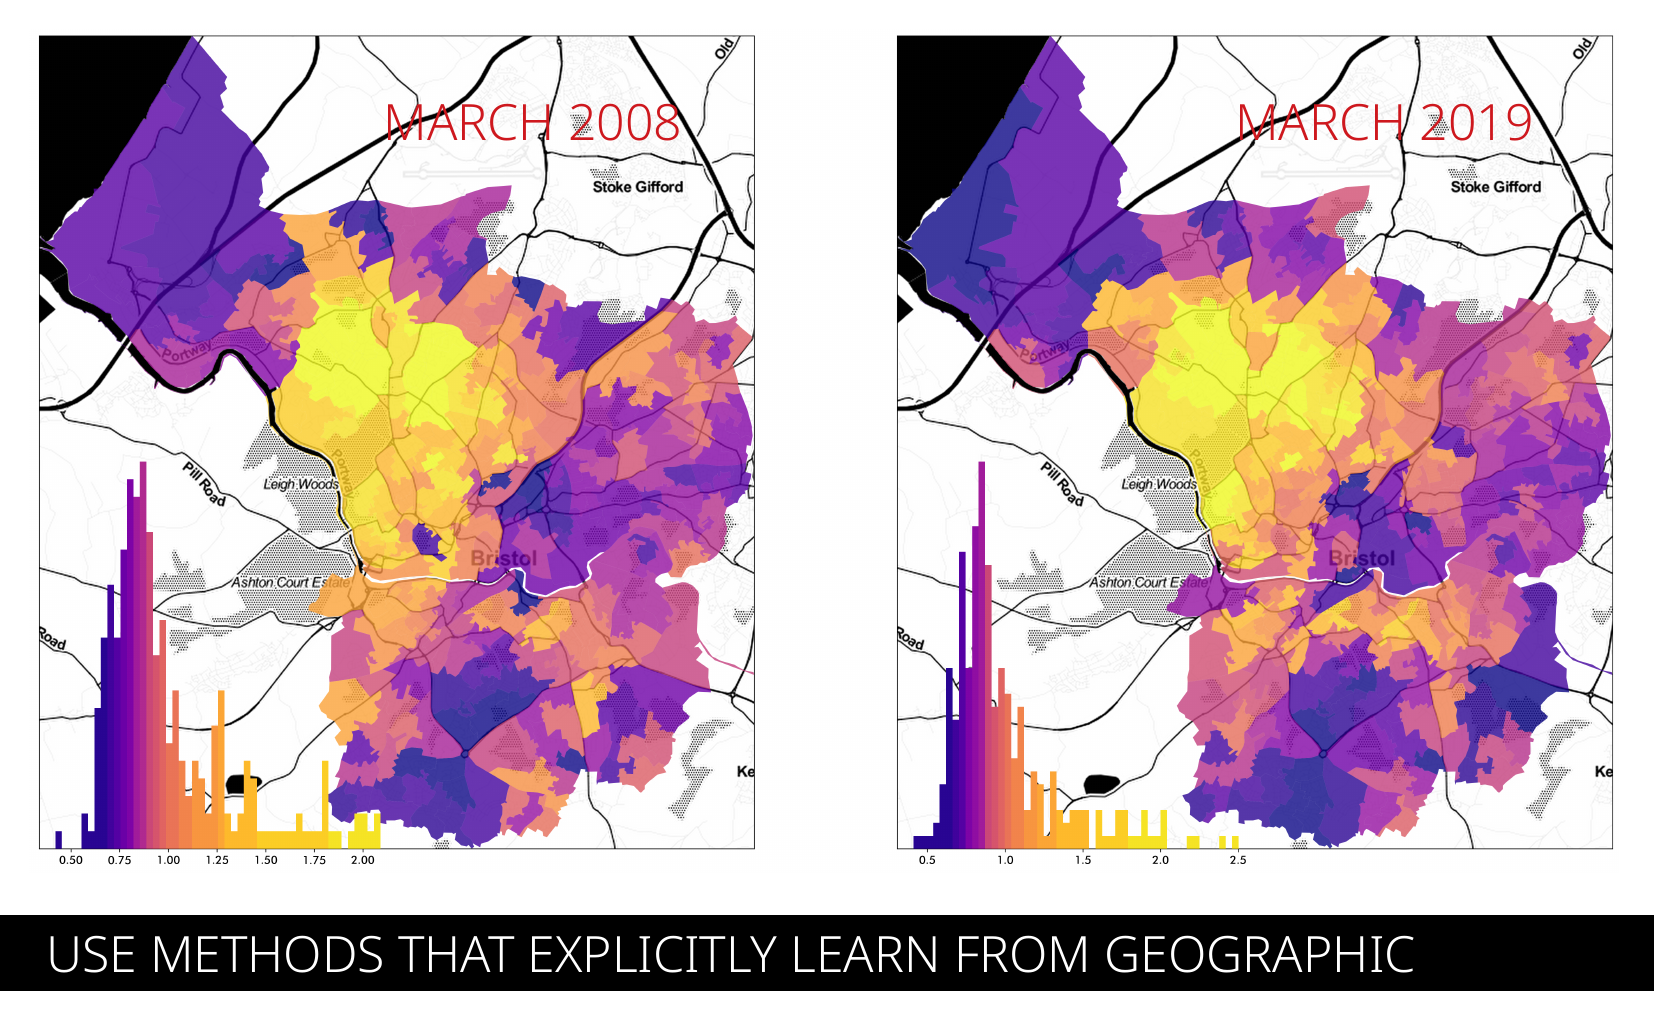

MARCH 2008
MARCH 2019
USE METHODS THAT EXPLICITLY LEARN FROM GEOGRAPHIC STRUCTURE